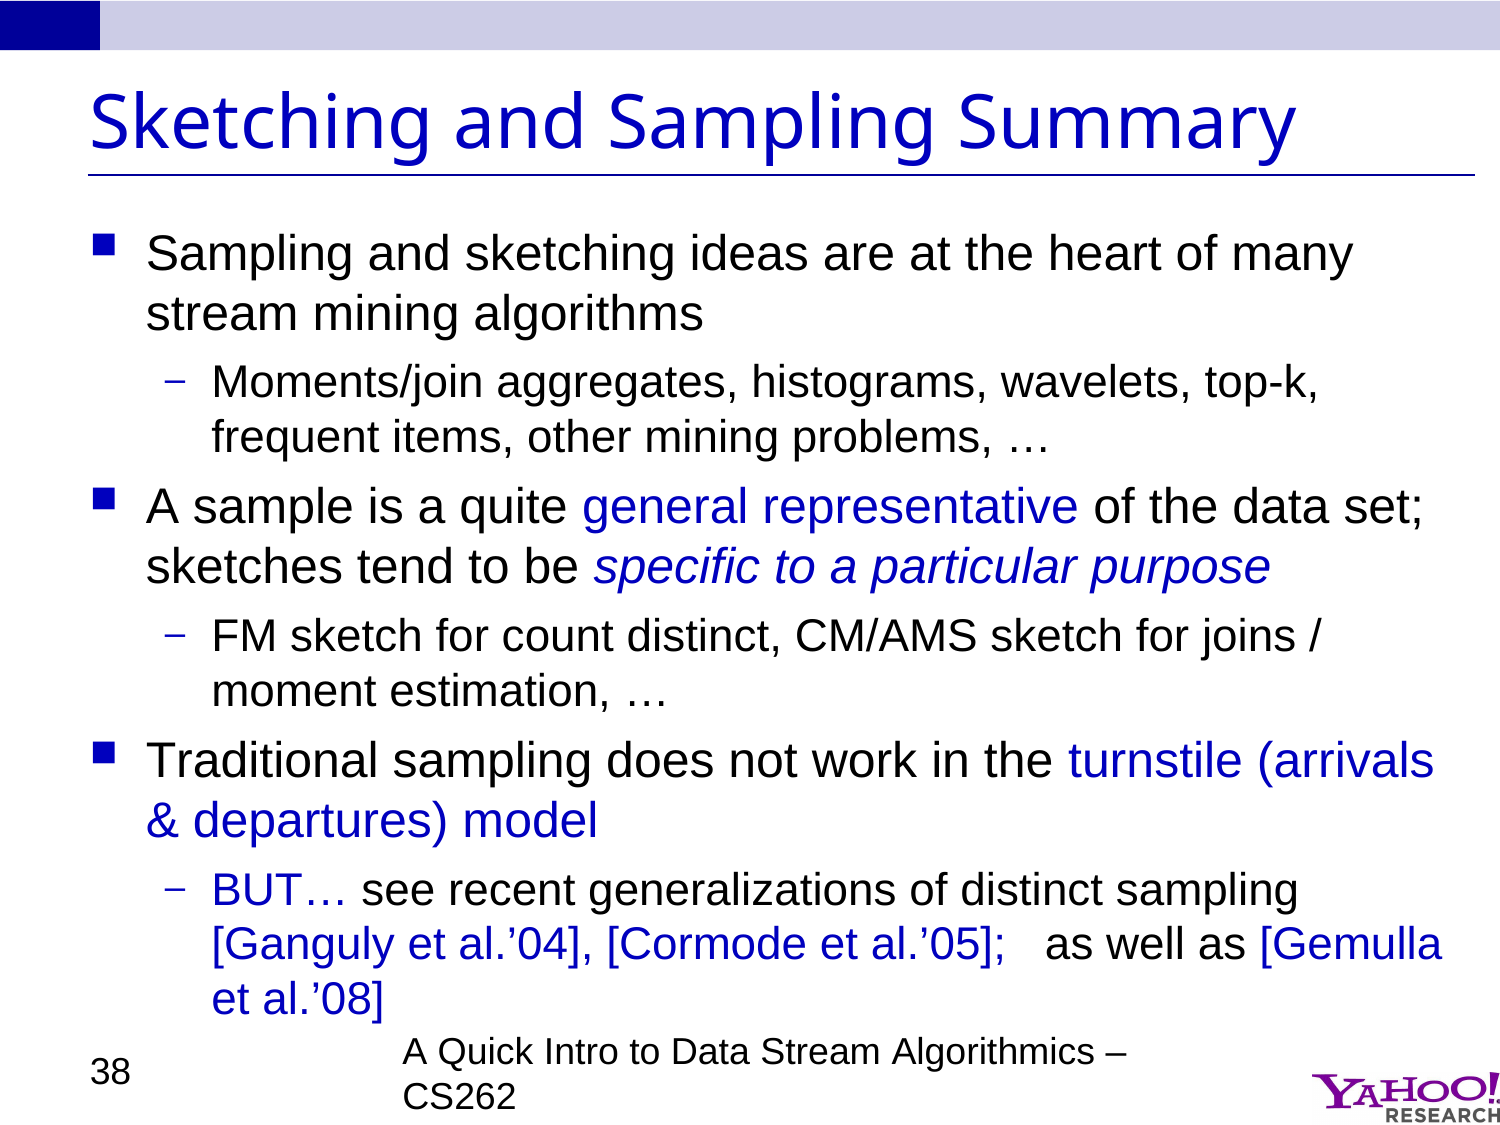

# Sketching and Sampling Summary
Sampling and sketching ideas are at the heart of many stream mining algorithms
Moments/join aggregates, histograms, wavelets, top-k, frequent items, other mining problems, …
A sample is a quite general representative of the data set; sketches tend to be specific to a particular purpose
FM sketch for count distinct, CM/AMS sketch for joins / moment estimation, …
Traditional sampling does not work in the turnstile (arrivals & departures) model
BUT… see recent generalizations of distinct sampling [Ganguly et al.’04], [Cormode et al.’05]; as well as [Gemulla et al.’08]
Fundamentals of Analyzing and Mining Data Streams
38